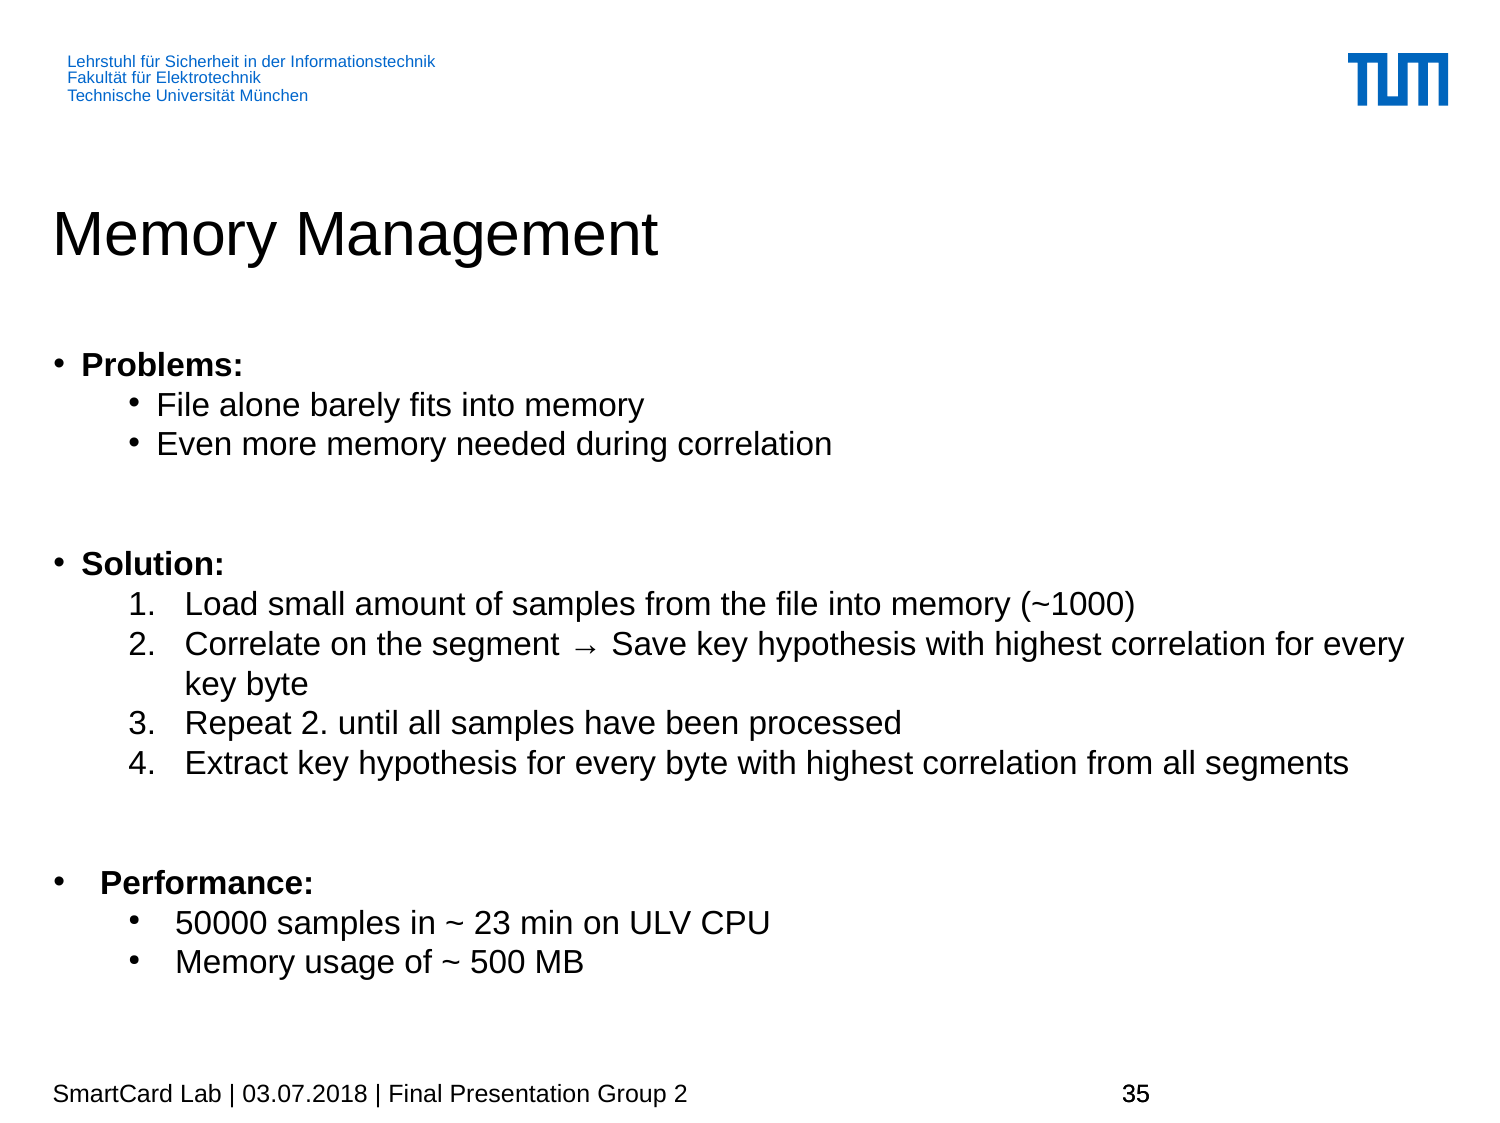

# Memory Management
Problems:
File alone barely fits into memory
Even more memory needed during correlation
Solution:
Load small amount of samples from the file into memory (~1000)
Correlate on the segment → Save key hypothesis with highest correlation for every key byte
Repeat 2. until all samples have been processed
Extract key hypothesis for every byte with highest correlation from all segments
Performance:
50000 samples in ~ 23 min on ULV CPU
Memory usage of ~ 500 MB
SmartCard Lab | 03.07.2018 | Final Presentation Group 2
SmartCard Lab Final Presentation | 03.07.2018 | Group 2
35